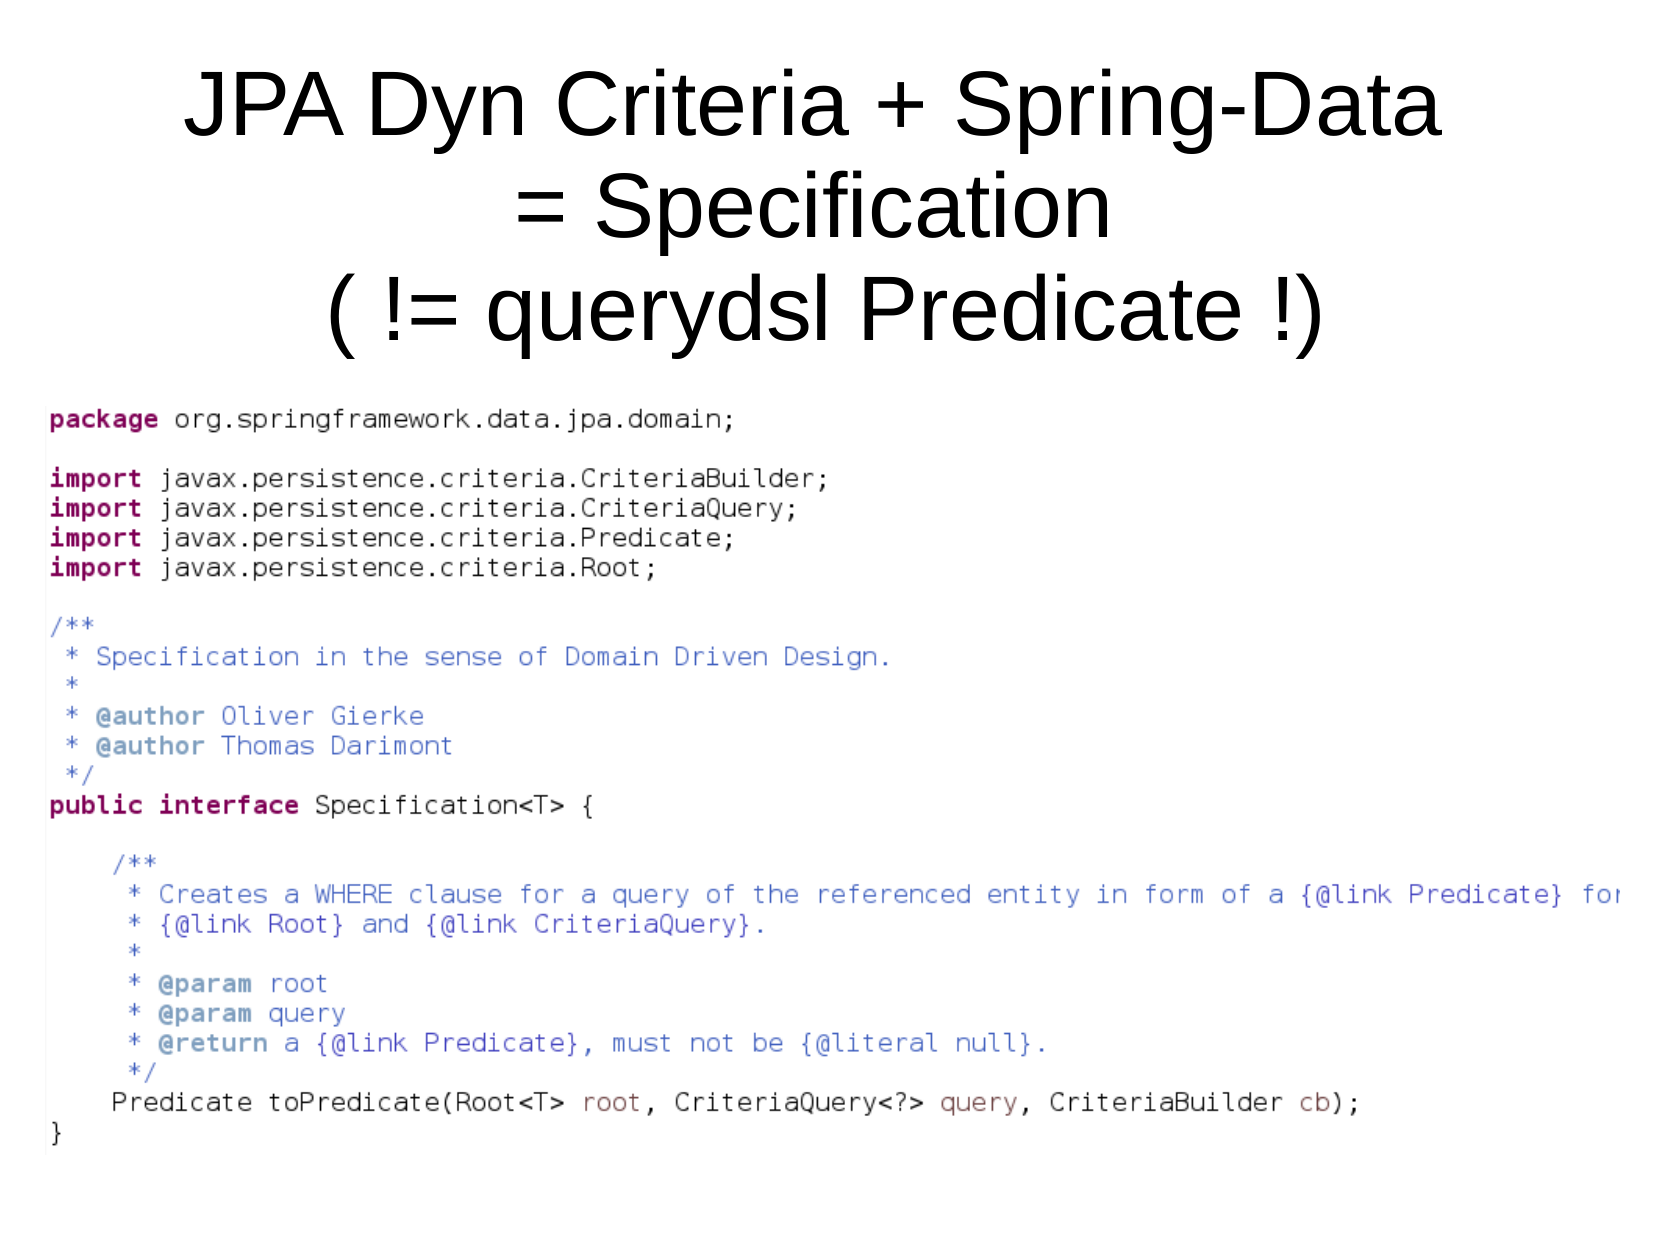

# JPA Dyn Criteria + Spring-Data = Specification ( != querydsl Predicate !)